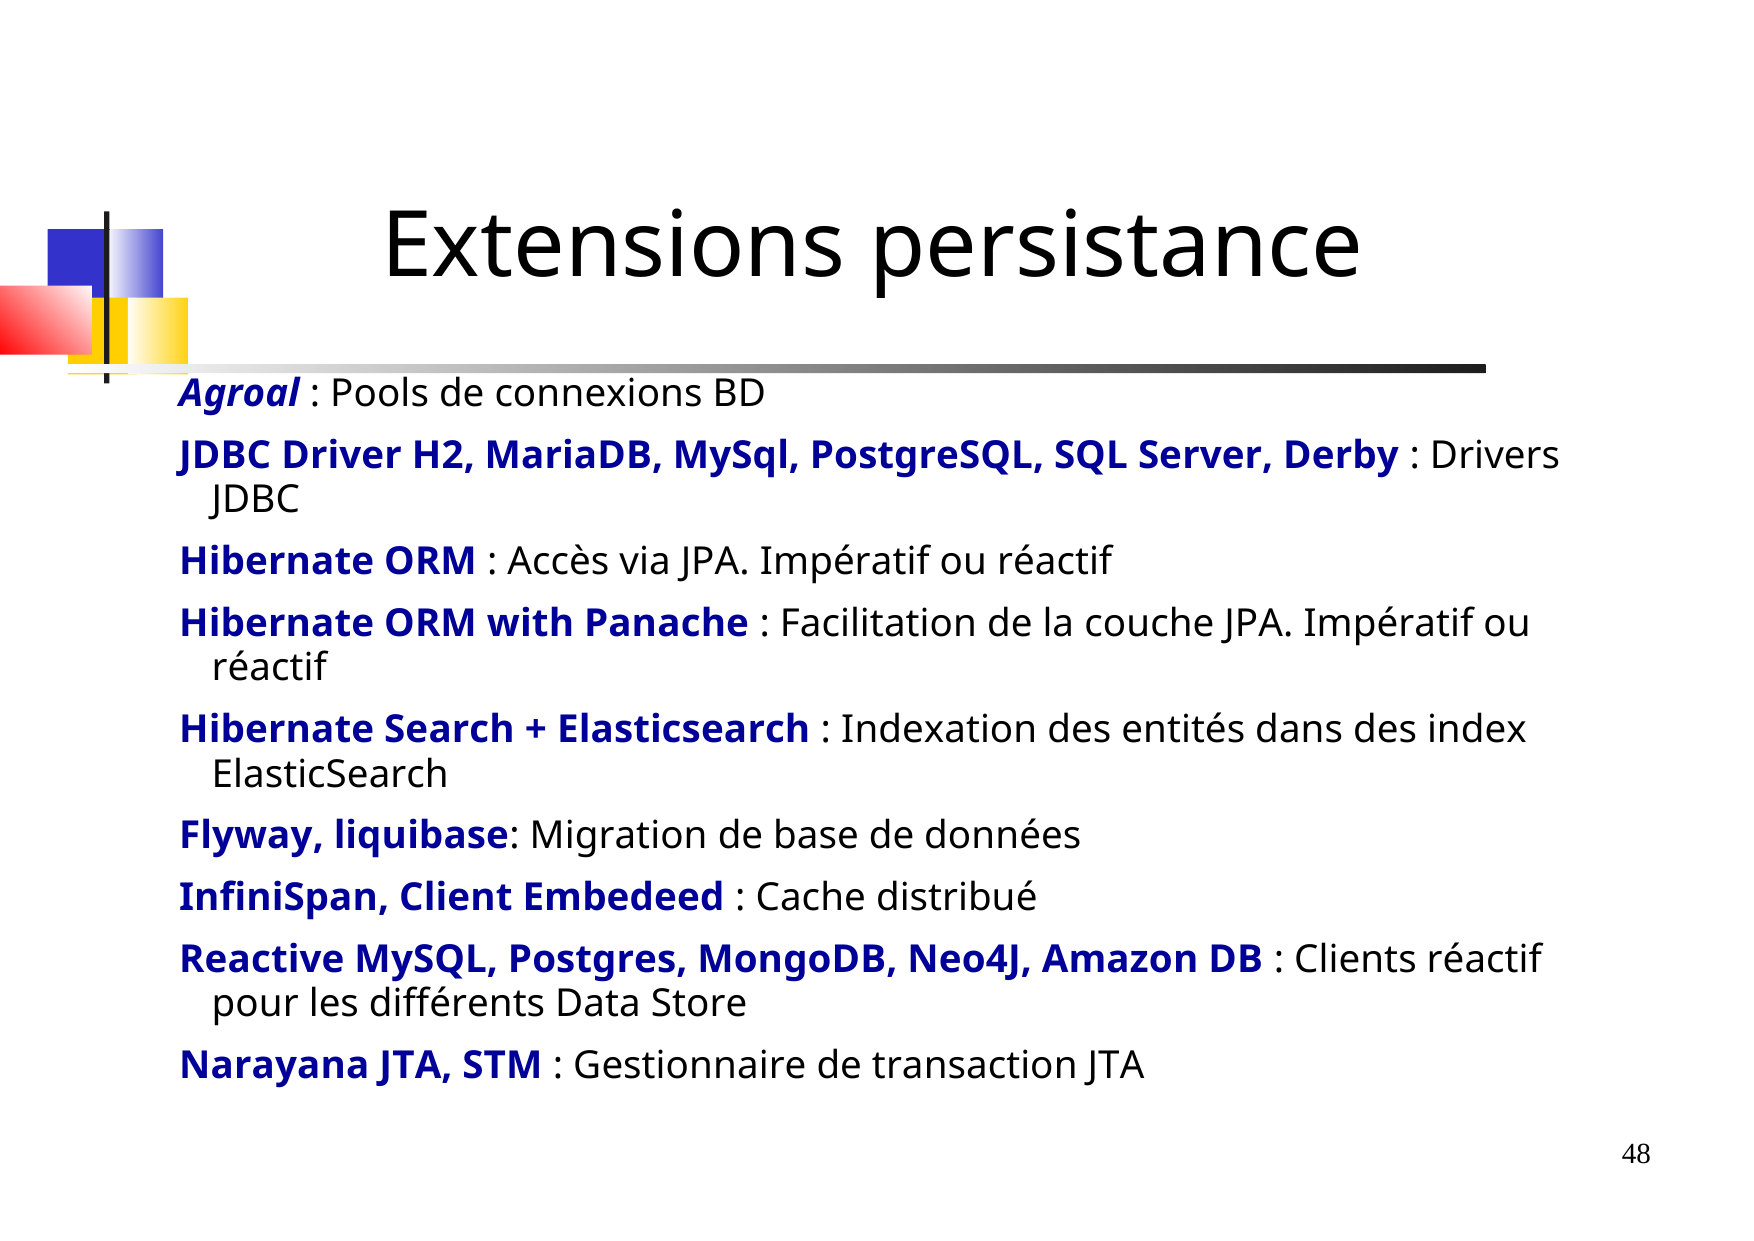

# Extensions persistance
Agroal : Pools de connexions BD
JDBC Driver H2, MariaDB, MySql, PostgreSQL, SQL Server, Derby : Drivers JDBC
Hibernate ORM : Accès via JPA. Impératif ou réactif
Hibernate ORM with Panache : Facilitation de la couche JPA. Impératif ou réactif
Hibernate Search + Elasticsearch : Indexation des entités dans des index ElasticSearch
Flyway, liquibase: Migration de base de données
InfiniSpan, Client Embedeed : Cache distribué
Reactive MySQL, Postgres, MongoDB, Neo4J, Amazon DB : Clients réactif pour les différents Data Store
Narayana JTA, STM : Gestionnaire de transaction JTA